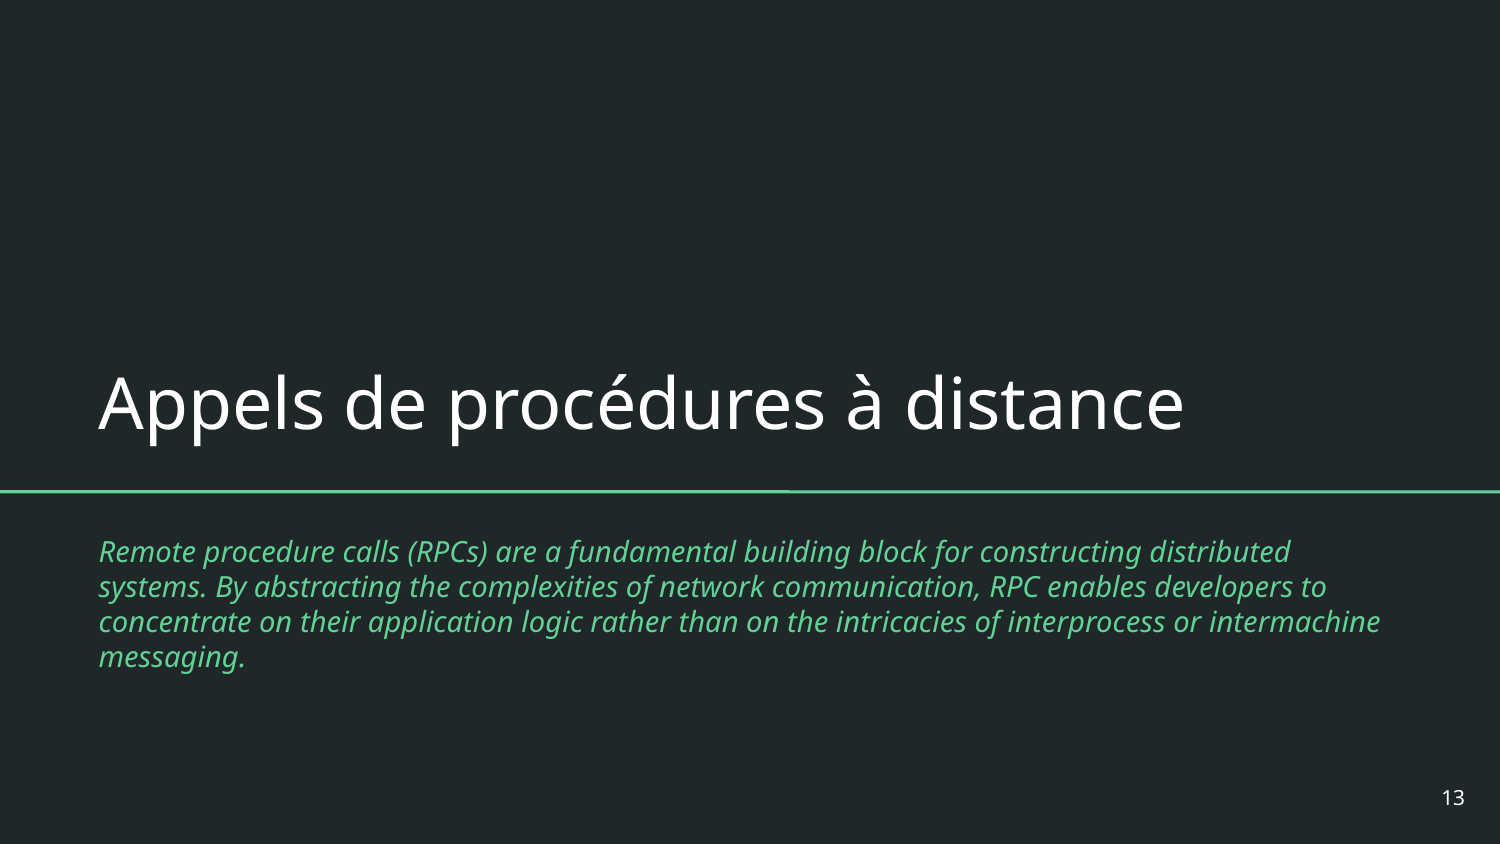

# Appels de procédures à distance
Remote procedure calls (RPCs) are a fundamental building block for constructing distributed systems. By abstracting the complexities of network communication, RPC enables developers to concentrate on their application logic rather than on the intricacies of interprocess or intermachine messaging.